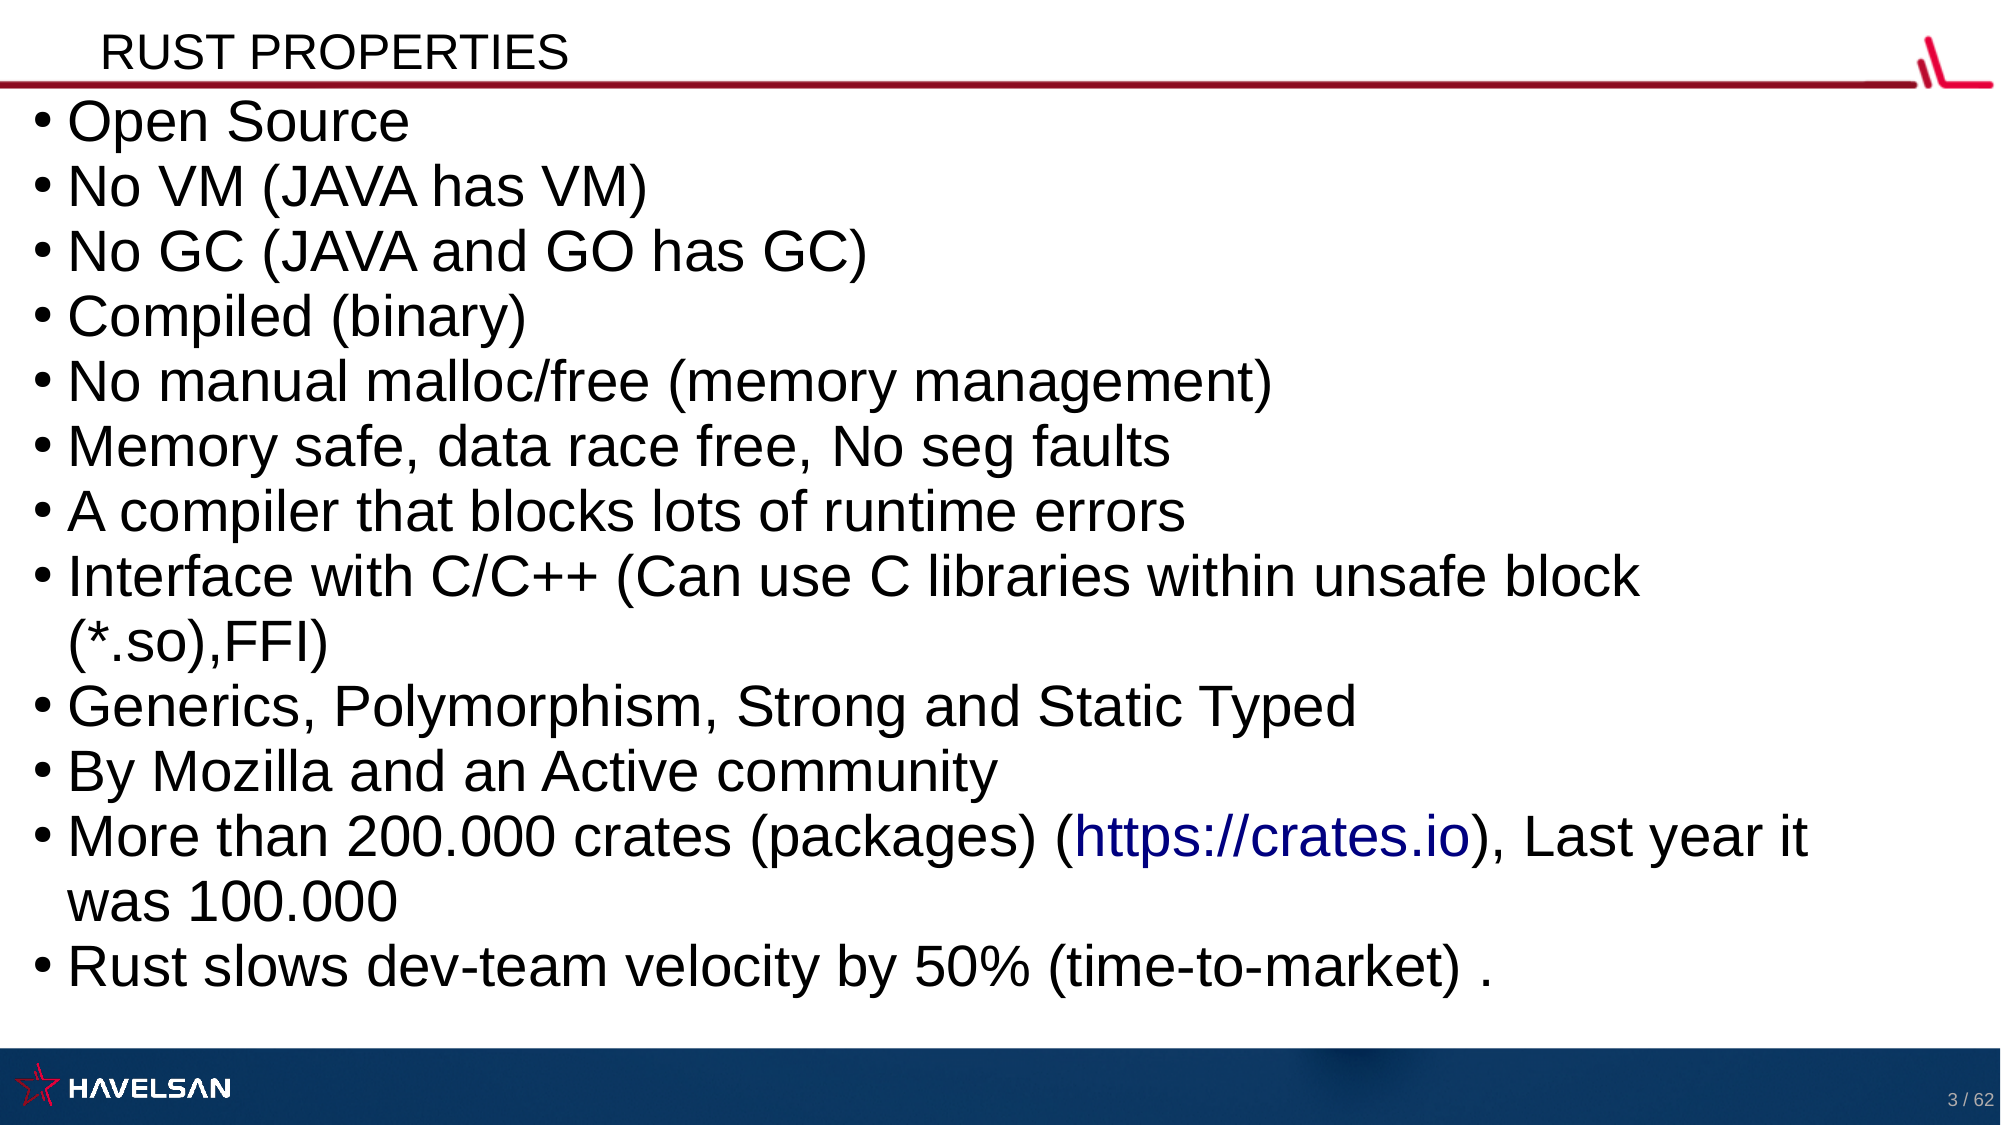

# RUST PROPERTIES
Open Source
No VM (JAVA has VM)
No GC (JAVA and GO has GC)
Compiled (binary)
No manual malloc/free (memory management)
Memory safe, data race free, No seg faults
A compiler that blocks lots of runtime errors
Interface with C/C++ (Can use C libraries within unsafe block (*.so),FFI)
Generics, Polymorphism, Strong and Static Typed
By Mozilla and an Active community
More than 200.000 crates (packages) (https://crates.io), Last year it was 100.000
Rust slows dev-team velocity by 50% (time-to-market) .